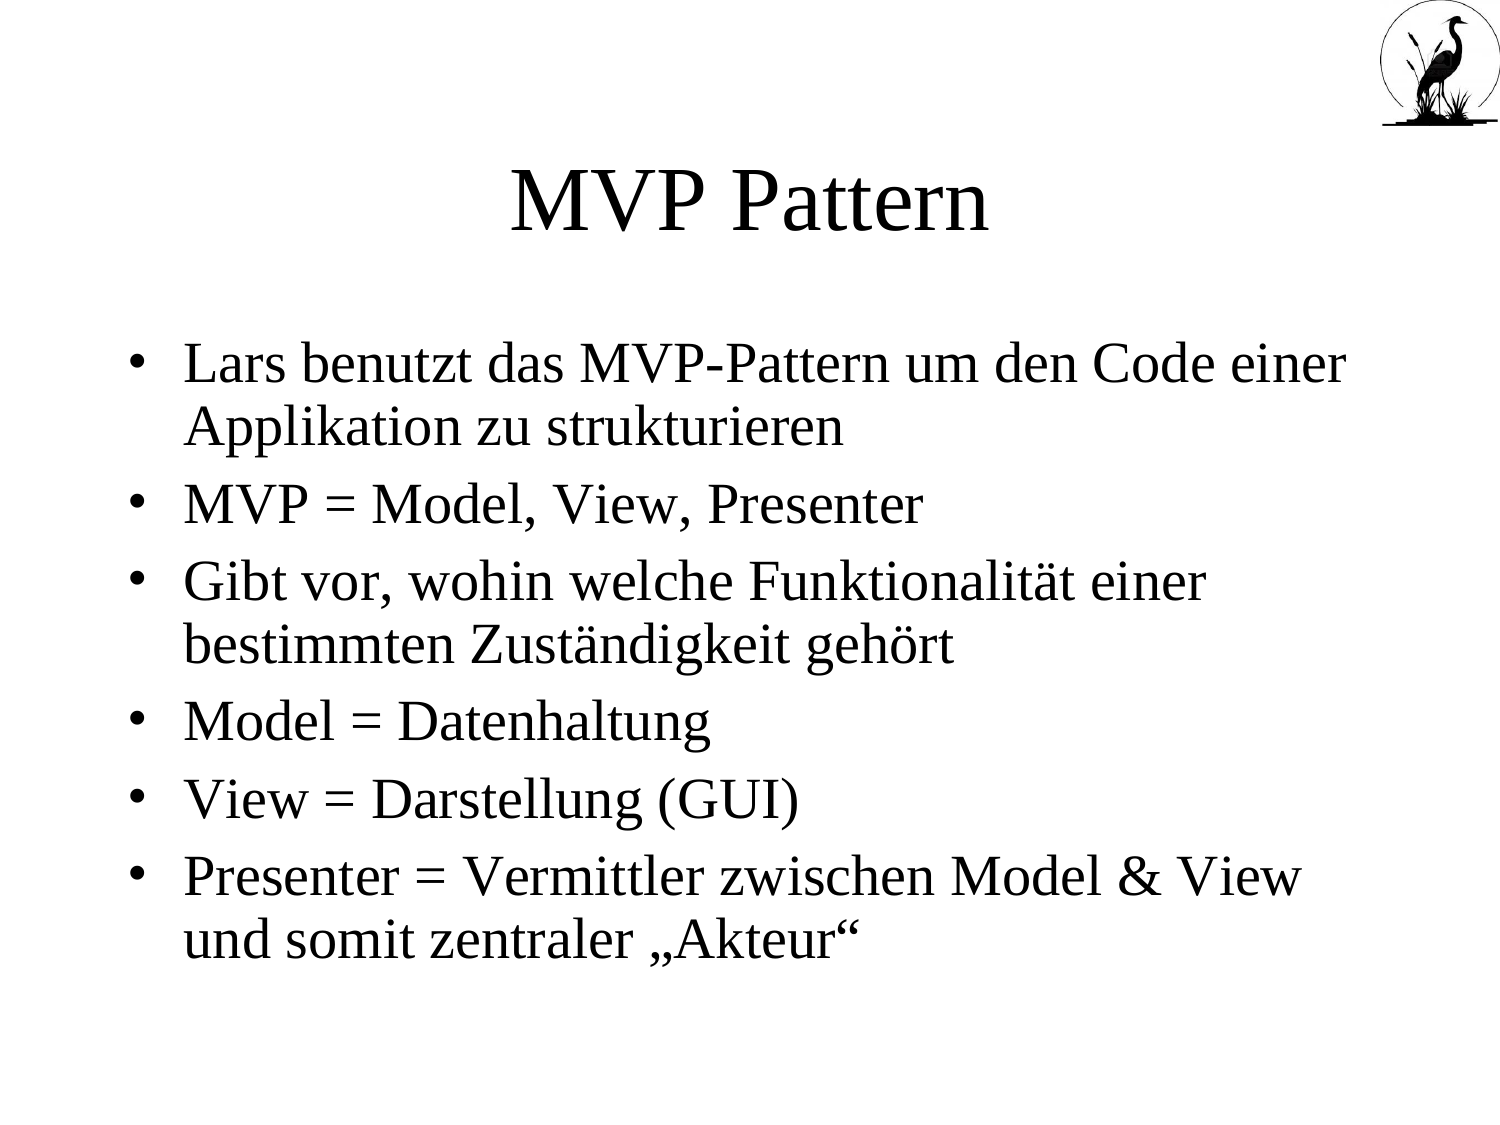

# MVP Pattern
Lars benutzt das MVP-Pattern um den Code einer Applikation zu strukturieren
MVP = Model, View, Presenter
Gibt vor, wohin welche Funktionalität einer bestimmten Zuständigkeit gehört
Model = Datenhaltung
View = Darstellung (GUI)
Presenter = Vermittler zwischen Model & View und somit zentraler „Akteur“